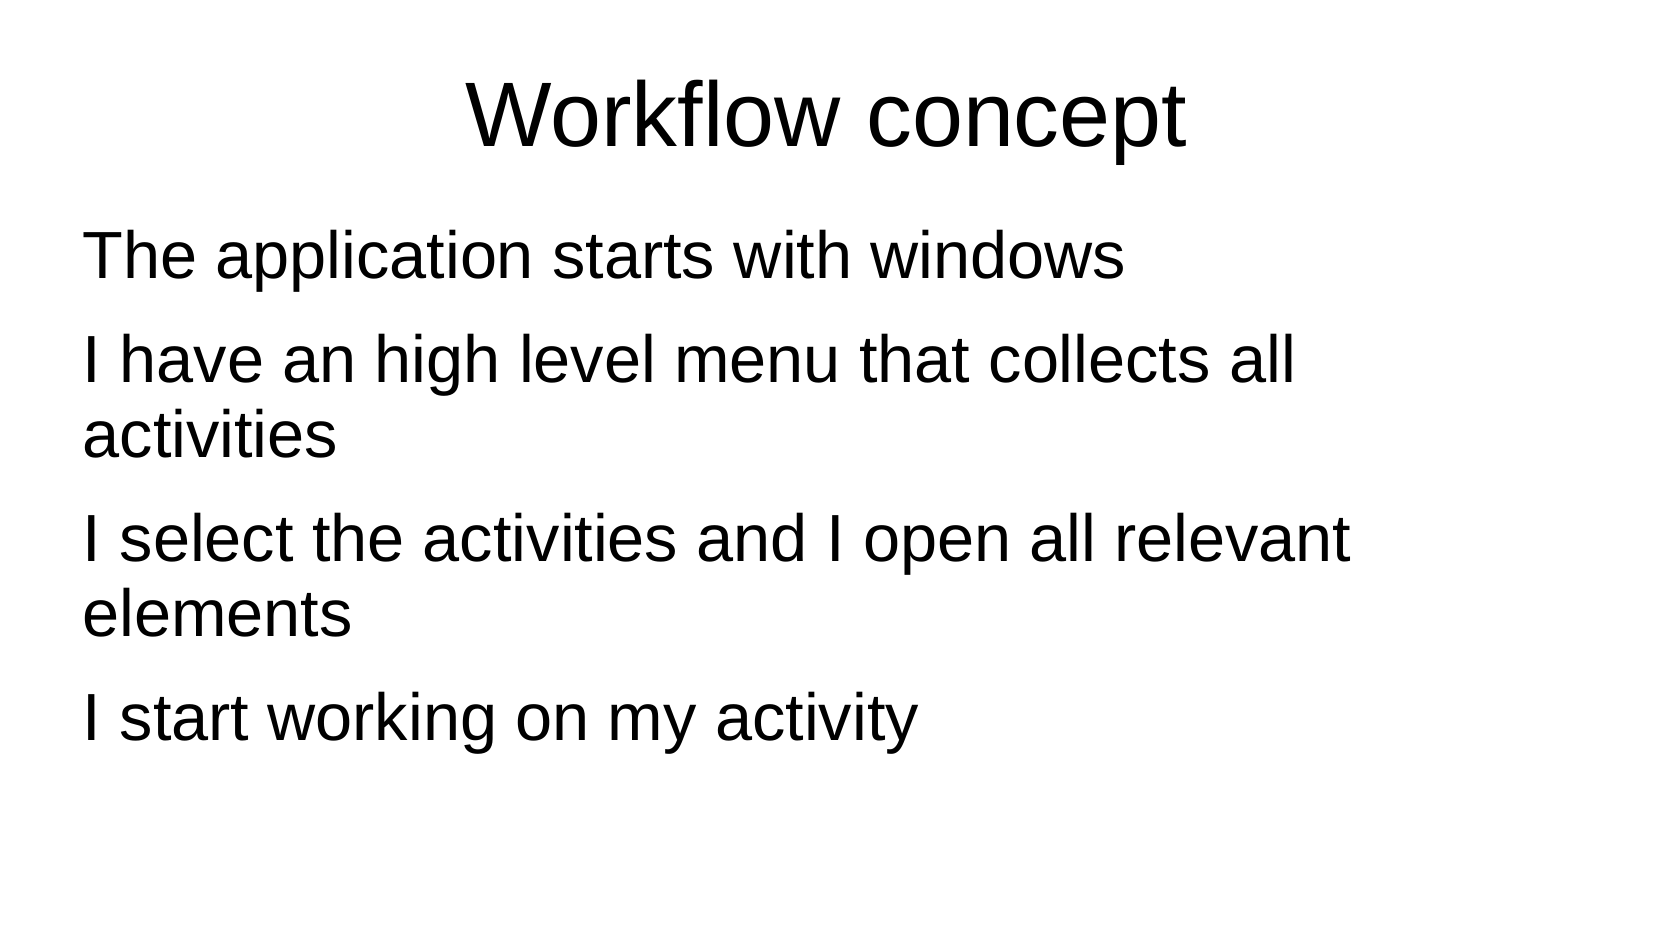

# Workflow concept
The application starts with windows
I have an high level menu that collects all activities
I select the activities and I open all relevant elements
I start working on my activity